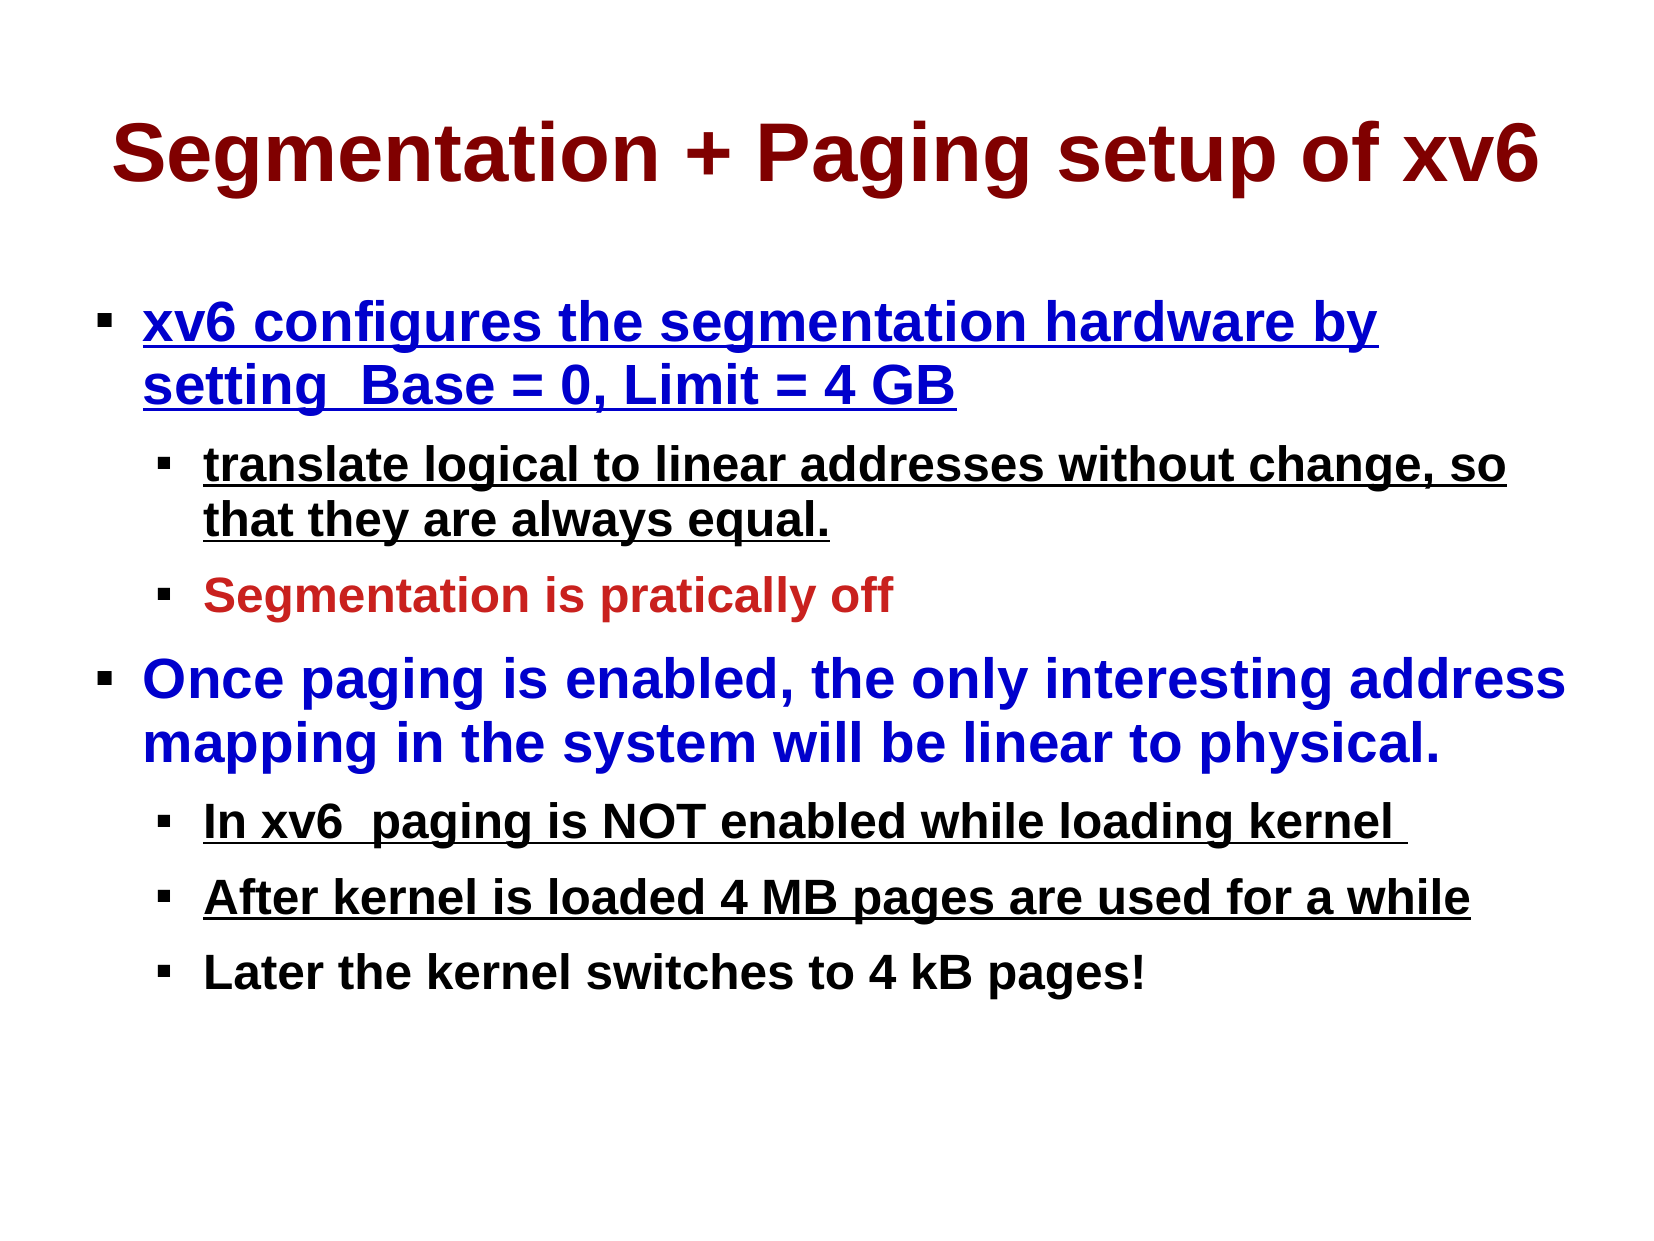

# Segmentation + Paging setup of xv6
xv6 configures the segmentation hardware by setting Base = 0, Limit = 4 GB
translate logical to linear addresses without change, so that they are always equal.
Segmentation is pratically off
Once paging is enabled, the only interesting address mapping in the system will be linear to physical.
In xv6 paging is NOT enabled while loading kernel
After kernel is loaded 4 MB pages are used for a while
Later the kernel switches to 4 kB pages!